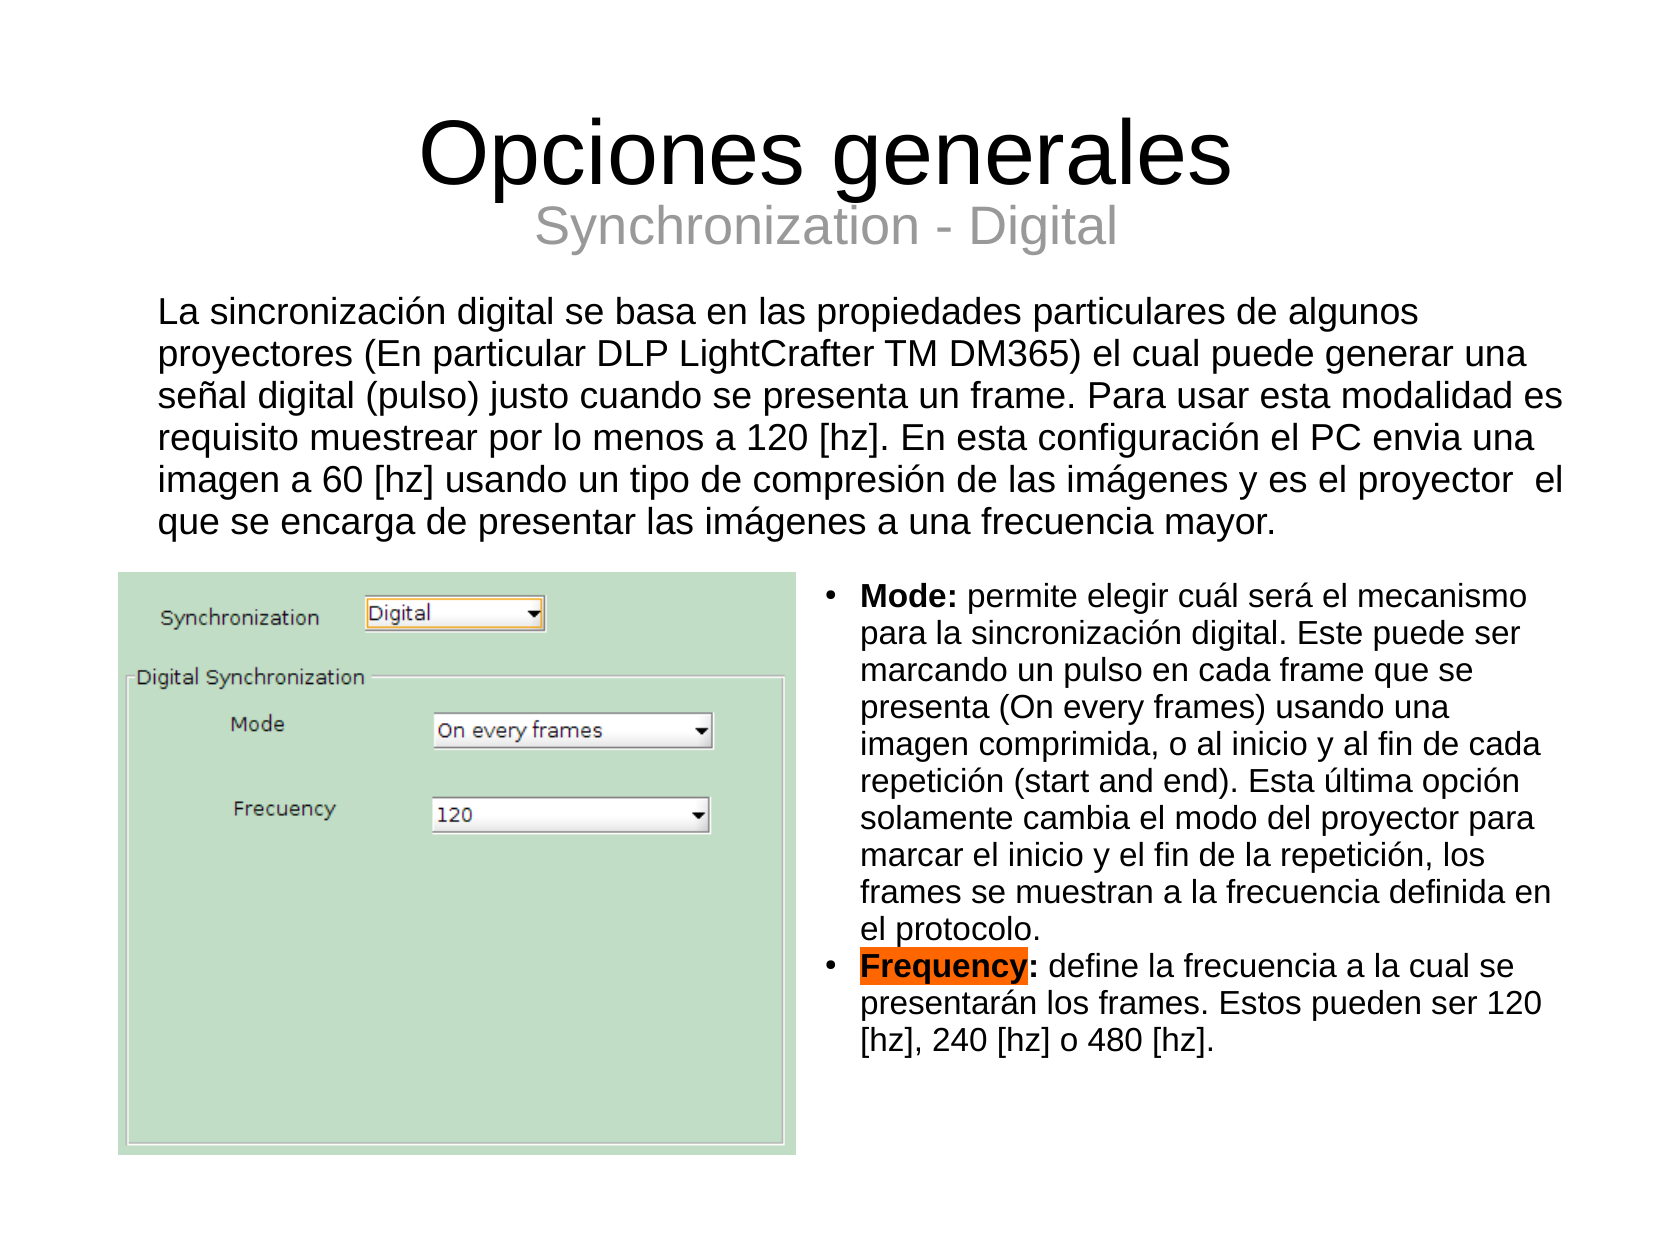

# Opciones generales
Synchronization - Digital
La sincronización digital se basa en las propiedades particulares de algunos proyectores (En particular DLP LightCrafter TM DM365) el cual puede generar una señal digital (pulso) justo cuando se presenta un frame. Para usar esta modalidad es requisito muestrear por lo menos a 120 [hz]. En esta configuración el PC envia una imagen a 60 [hz] usando un tipo de compresión de las imágenes y es el proyector el que se encarga de presentar las imágenes a una frecuencia mayor.
Mode: permite elegir cuál será el mecanismo para la sincronización digital. Este puede ser marcando un pulso en cada frame que se presenta (On every frames) usando una imagen comprimida, o al inicio y al fin de cada repetición (start and end). Esta última opción solamente cambia el modo del proyector para marcar el inicio y el fin de la repetición, los frames se muestran a la frecuencia definida en el protocolo.
Frequency: define la frecuencia a la cual se presentarán los frames. Estos pueden ser 120 [hz], 240 [hz] o 480 [hz].